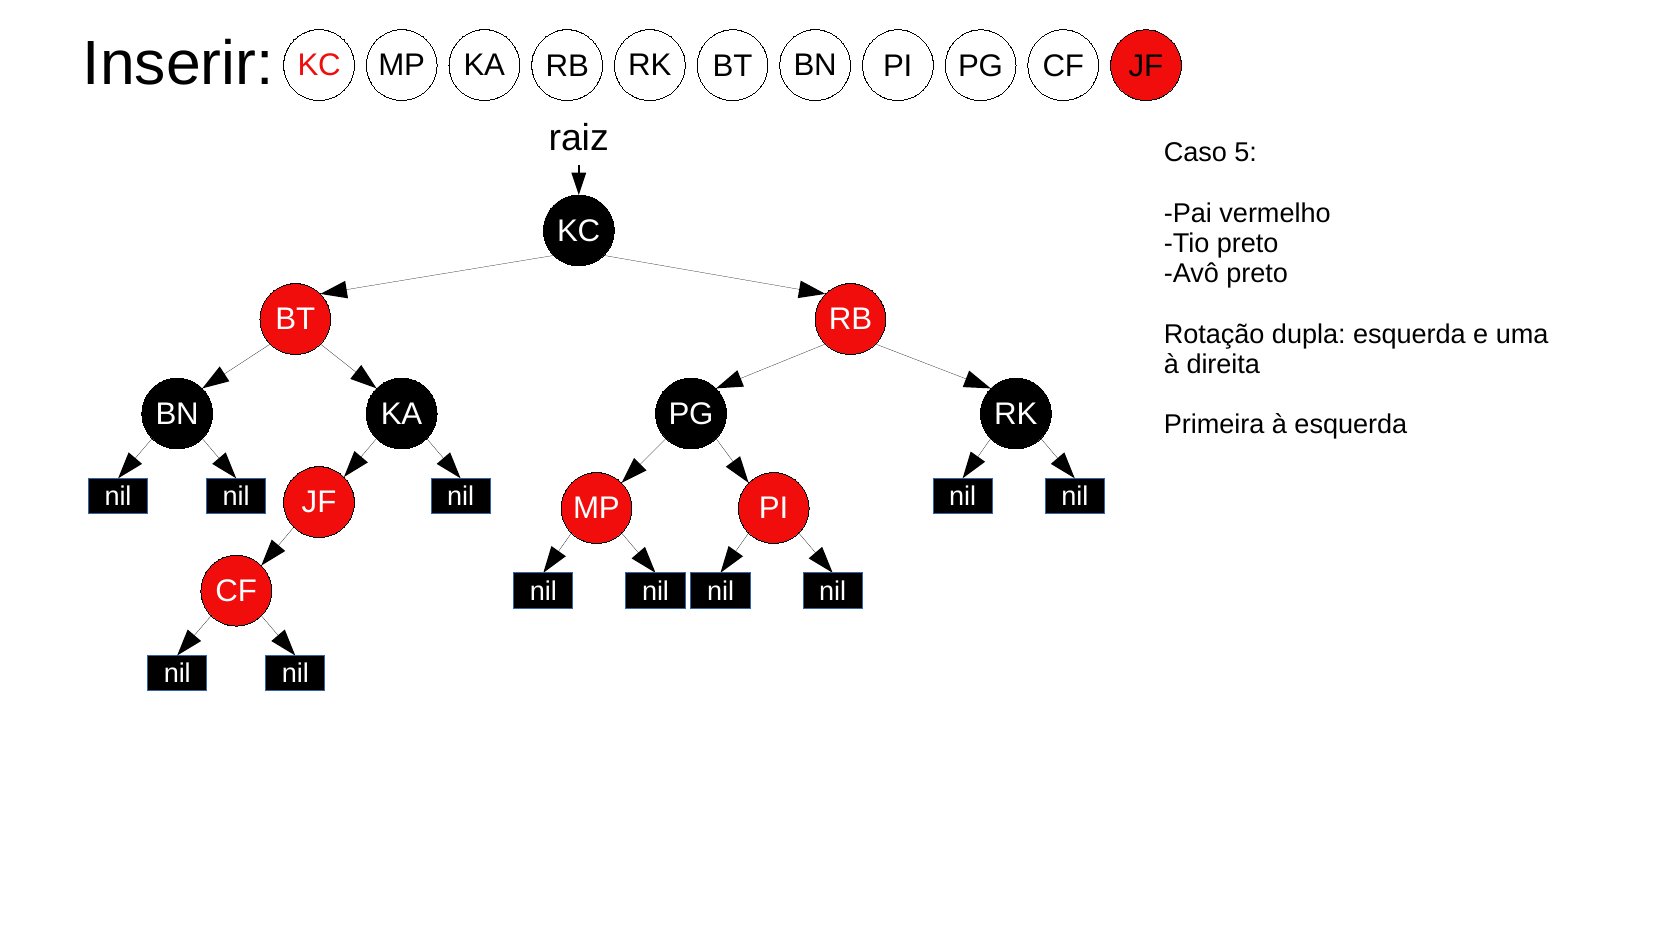

# Inserir:
KC
KC
MP
LAT
KA
LAT
RK
BN
RB
BT
PI
CF
PG
JF
raiz
Caso 5:
-Pai vermelho
-Tio preto
-Avô preto
Rotação dupla: esquerda e uma
à direita
Primeira à esquerda
KC
BT
RB
BN
KA
PG
RK
JF
MP
PI
nil
nil
nil
nil
nil
CF
nil
nil
nil
nil
nil
nil